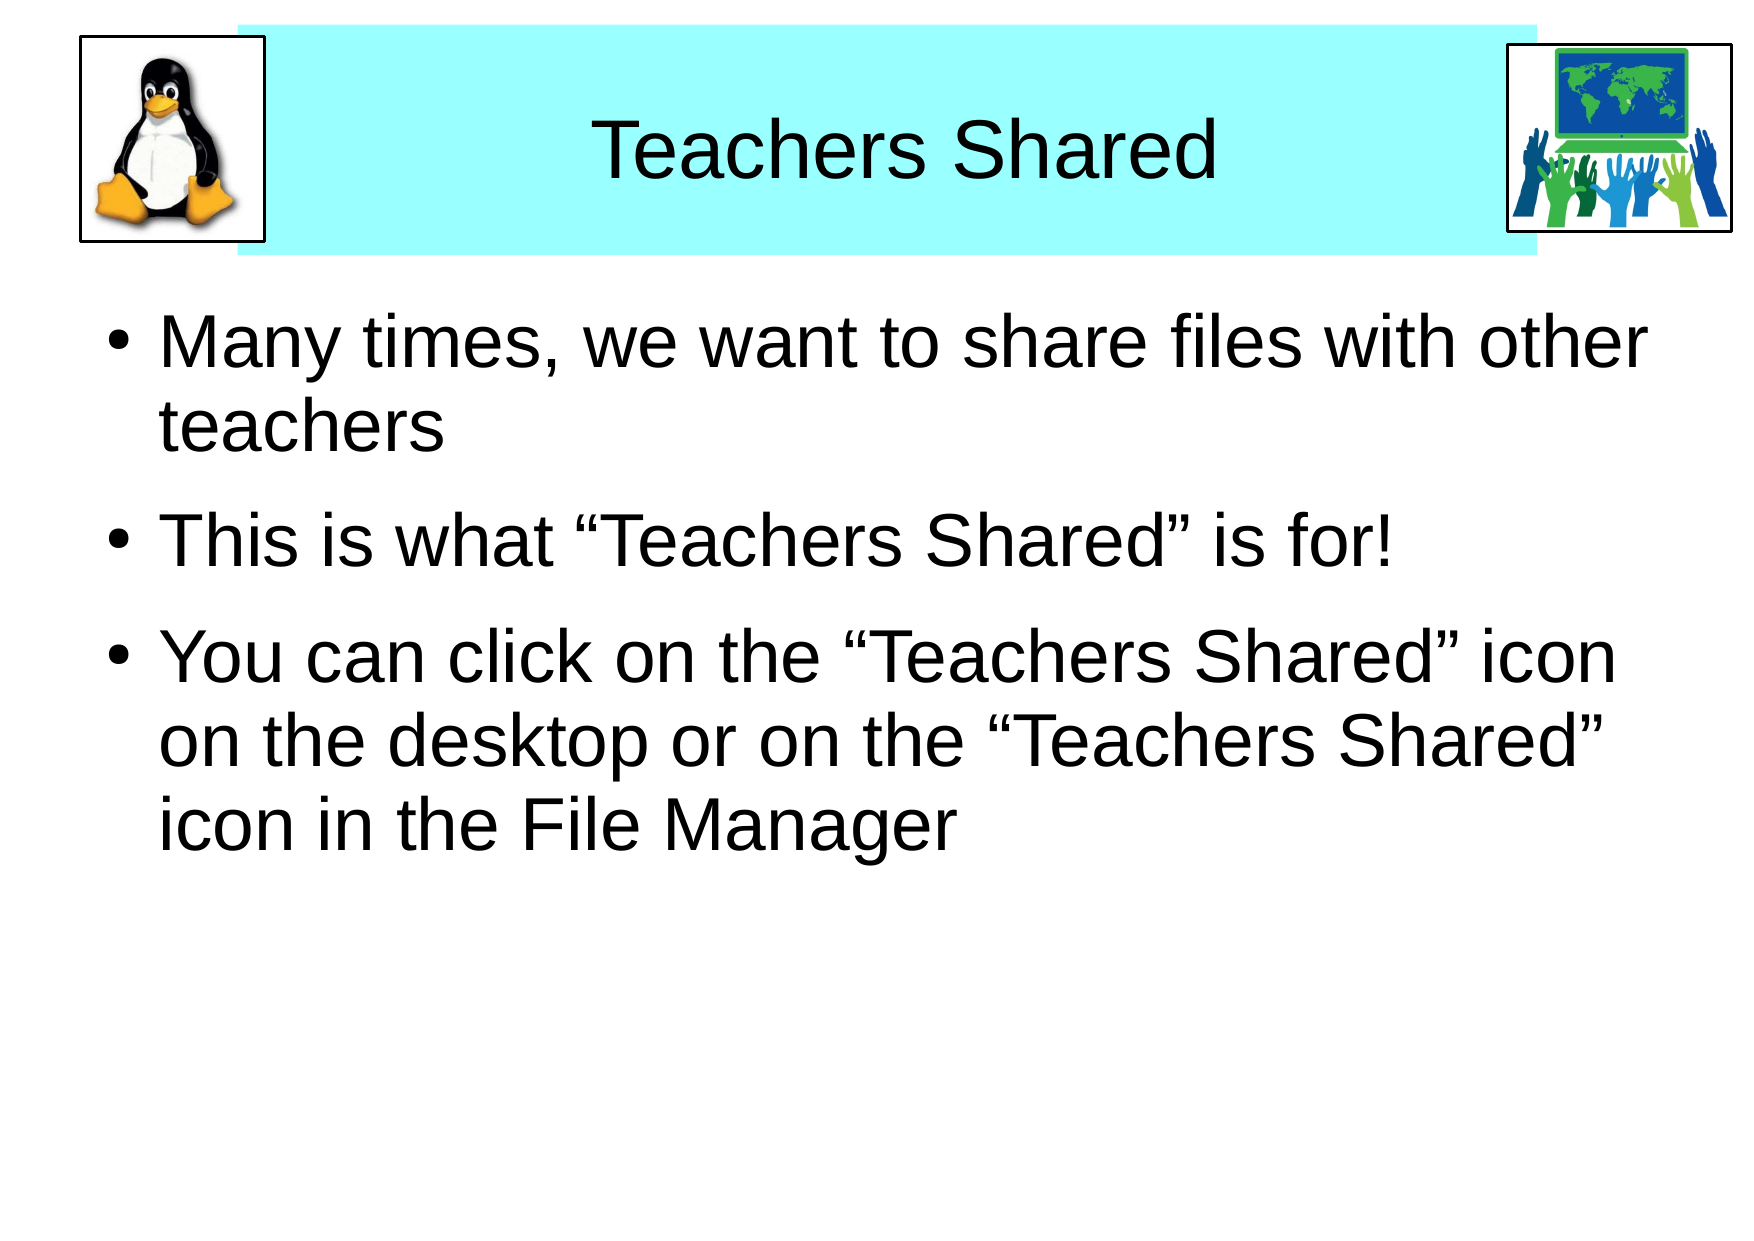

# Teachers Shared
Many times, we want to share files with other teachers
This is what “Teachers Shared” is for!
You can click on the “Teachers Shared” icon on the desktop or on the “Teachers Shared” icon in the File Manager